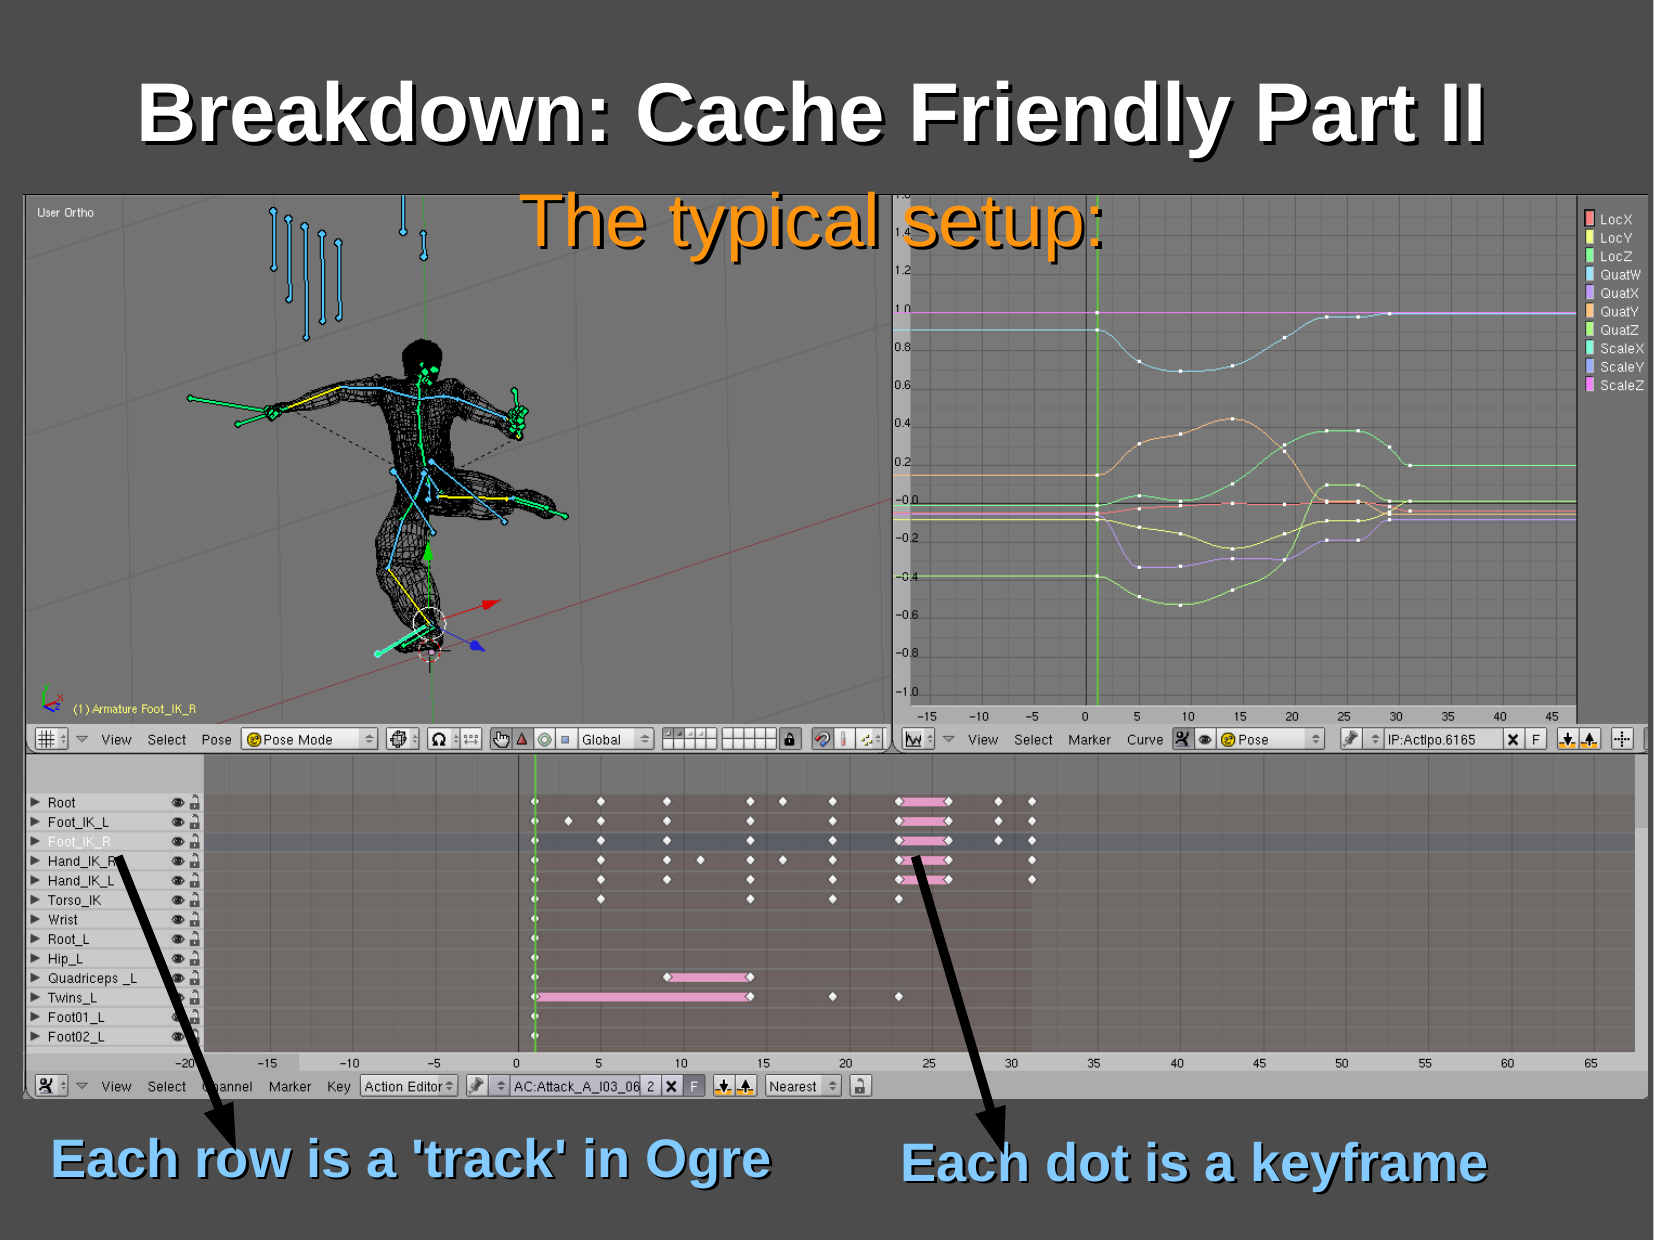

Breakdown: Cache Friendly Part II
The typical setup:
Each row is a 'track' in Ogre
Each dot is a keyframe